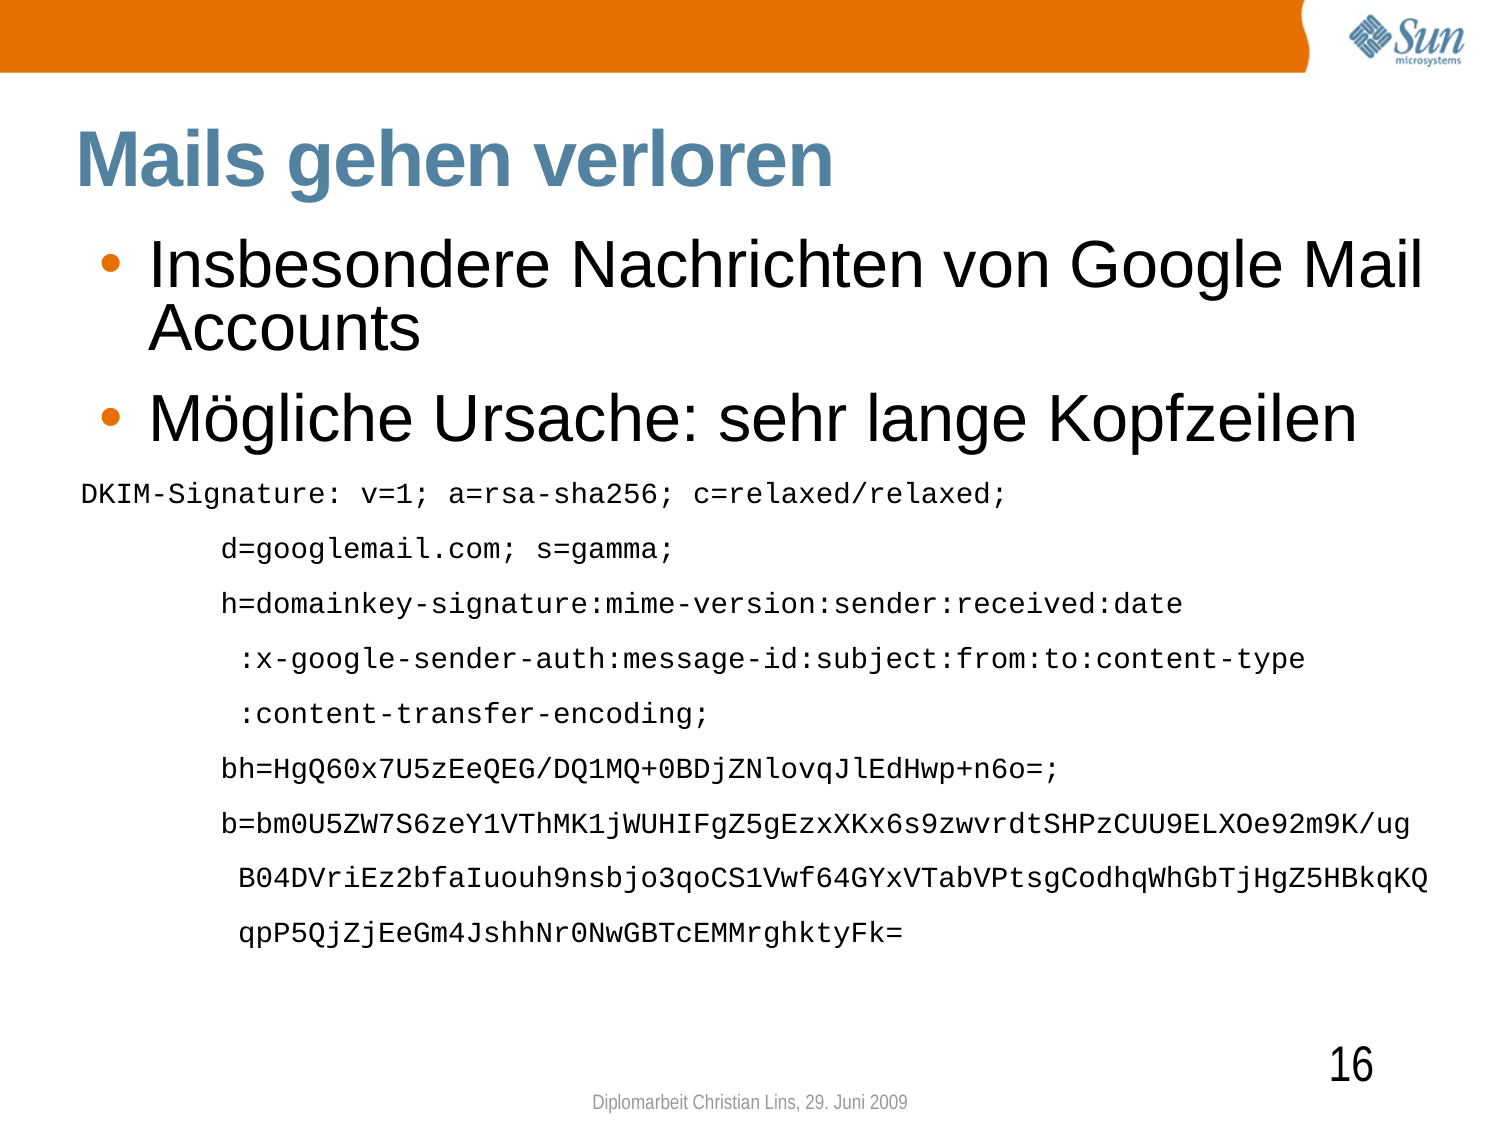

# Mails gehen verloren
Insbesondere Nachrichten von Google Mail Accounts
Mögliche Ursache: sehr lange Kopfzeilen
DKIM-Signature: v=1; a=rsa-sha256; c=relaxed/relaxed;
 d=googlemail.com; s=gamma;
 h=domainkey-signature:mime-version:sender:received:date
 :x-google-sender-auth:message-id:subject:from:to:content-type
 :content-transfer-encoding;
 bh=HgQ60x7U5zEeQEG/DQ1MQ+0BDjZNlovqJlEdHwp+n6o=;
 b=bm0U5ZW7S6zeY1VThMK1jWUHIFgZ5gEzxXKx6s9zwvrdtSHPzCUU9ELXOe92m9K/ug
 B04DVriEz2bfaIuouh9nsbjo3qoCS1Vwf64GYxVTabVPtsgCodhqWhGbTjHgZ5HBkqKQ
 qpP5QjZjEeGm4JshhNr0NwGBTcEMMrghktyFk=